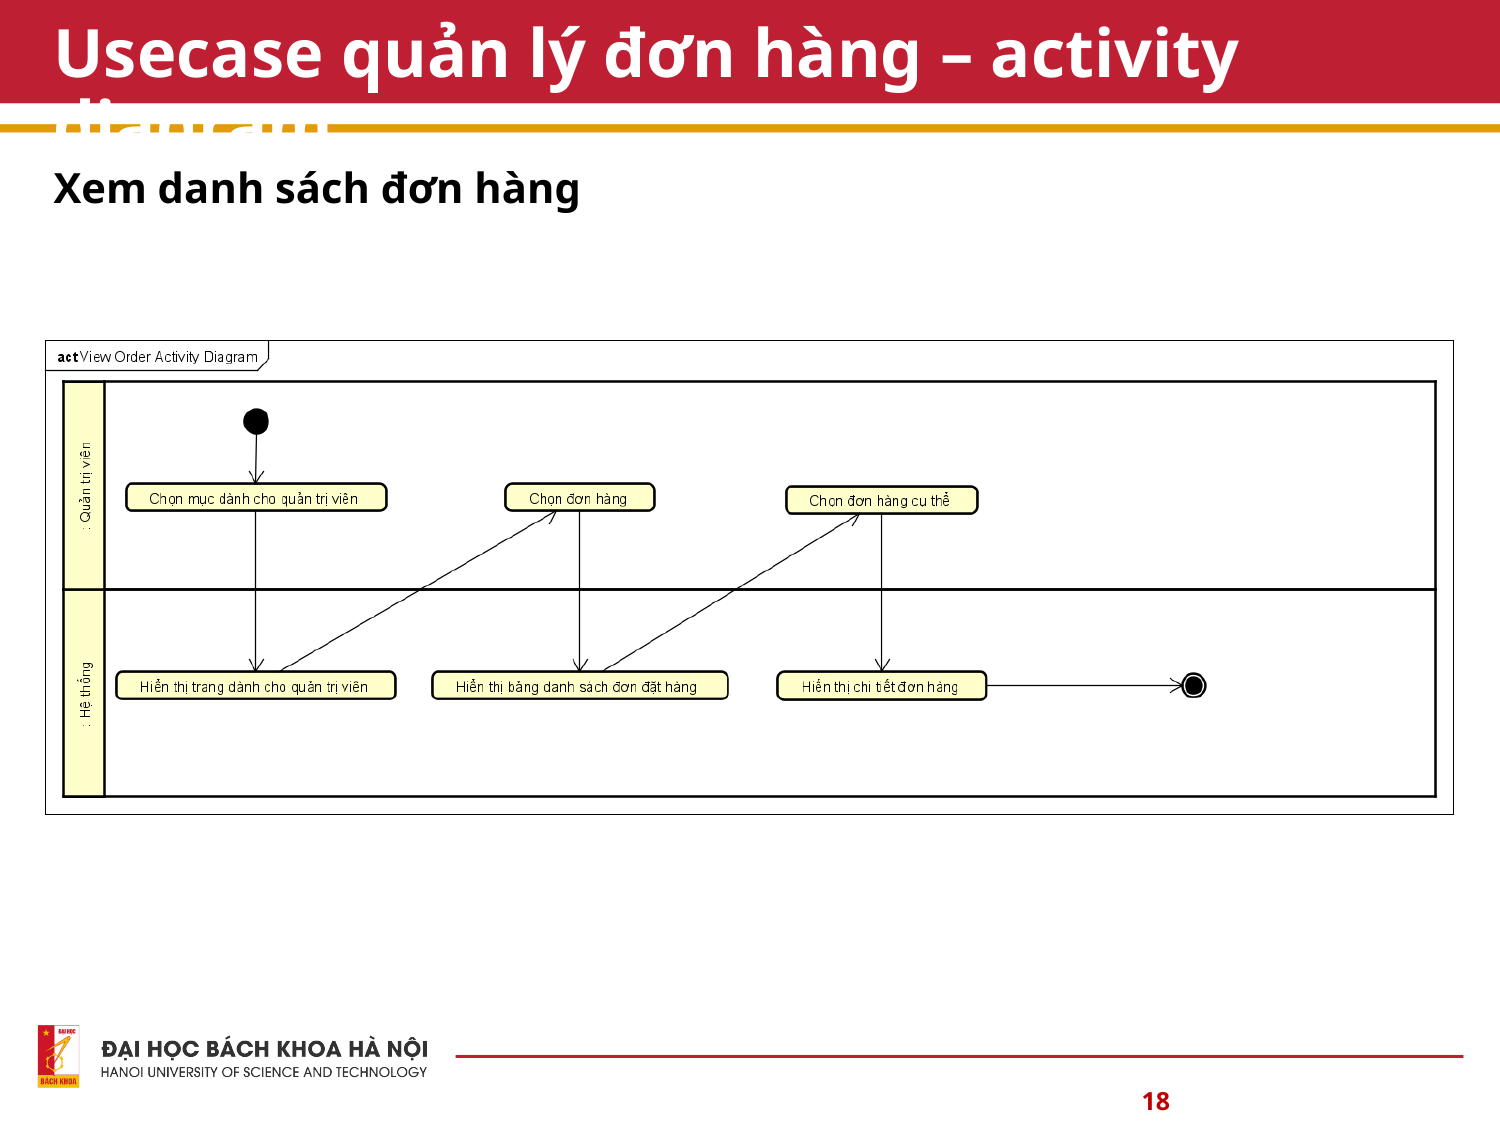

# Usecase quản lý đơn hàng – activity diagram
Xem danh sách đơn hàng